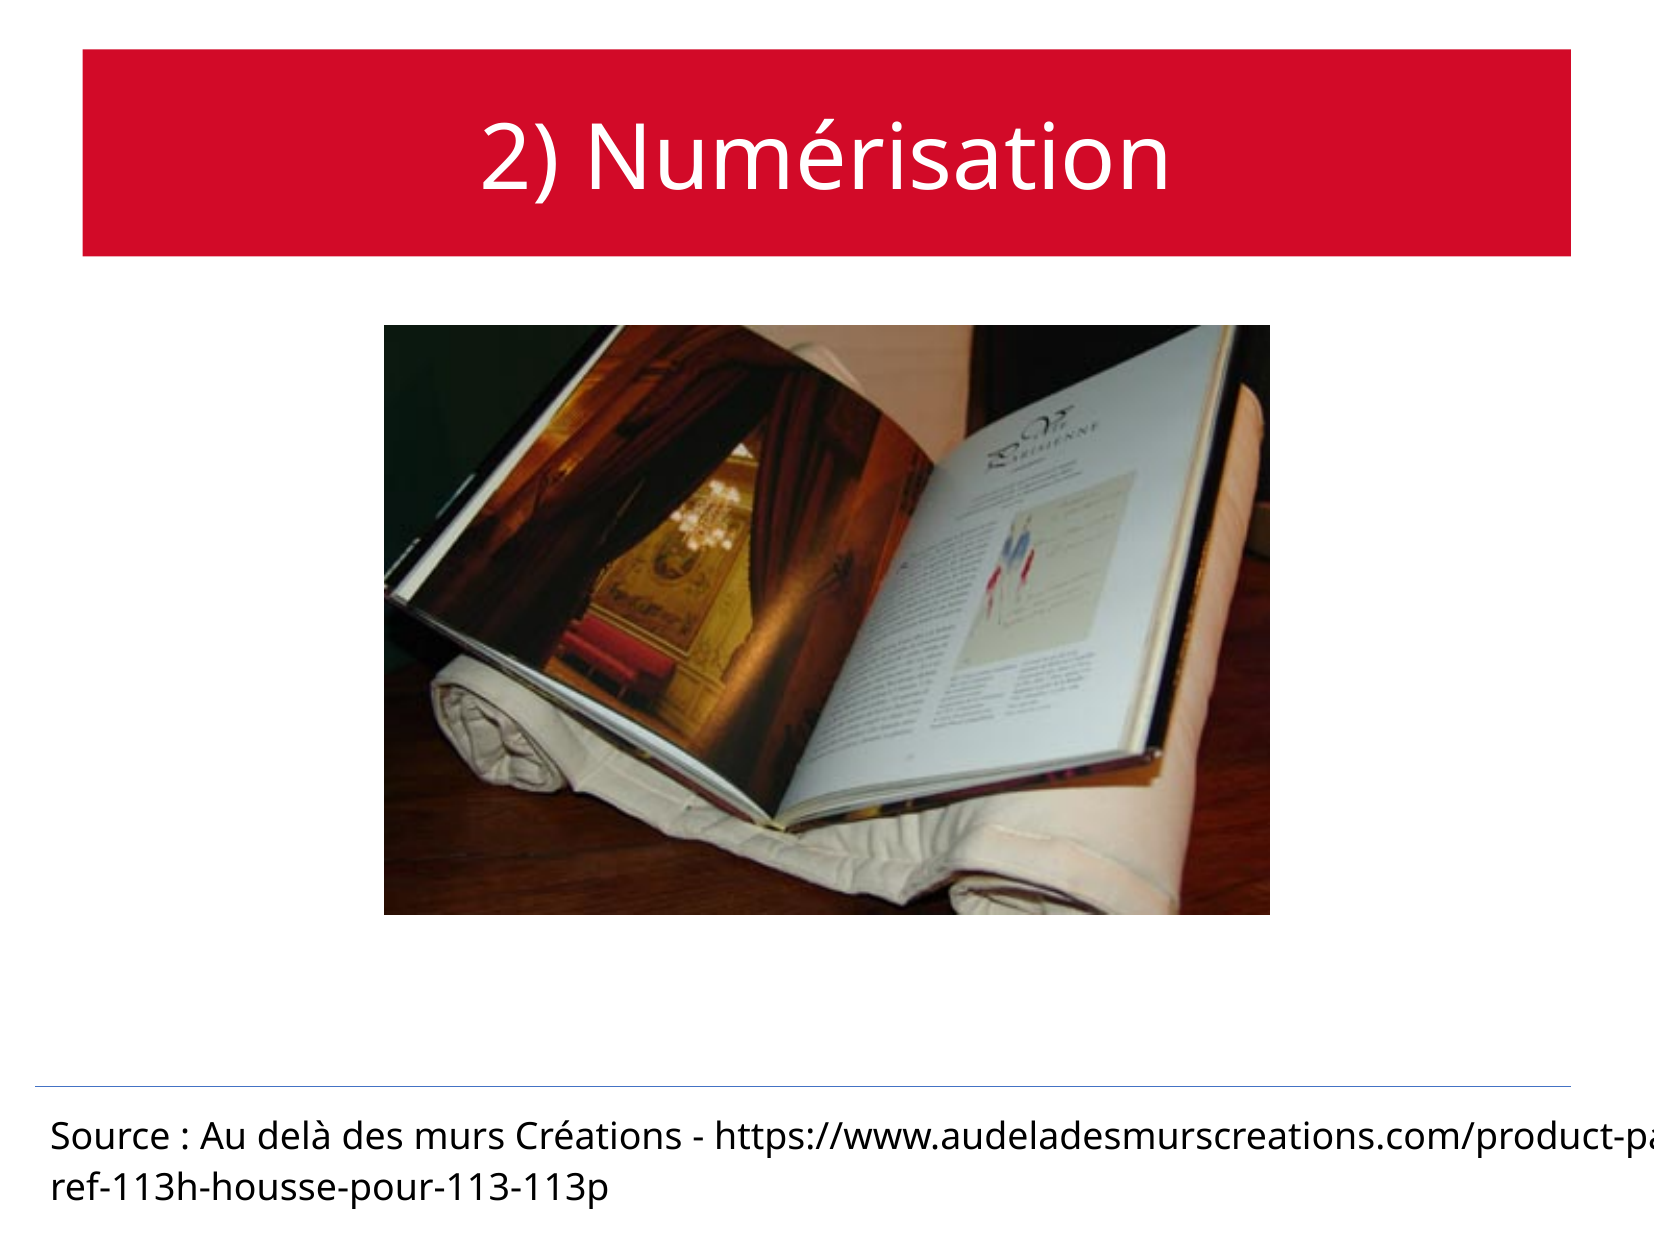

# 2) Numérisation
Source : Au delà des murs Créations - https://www.audeladesmurscreations.com/product-page/
ref-113h-housse-pour-113-113p